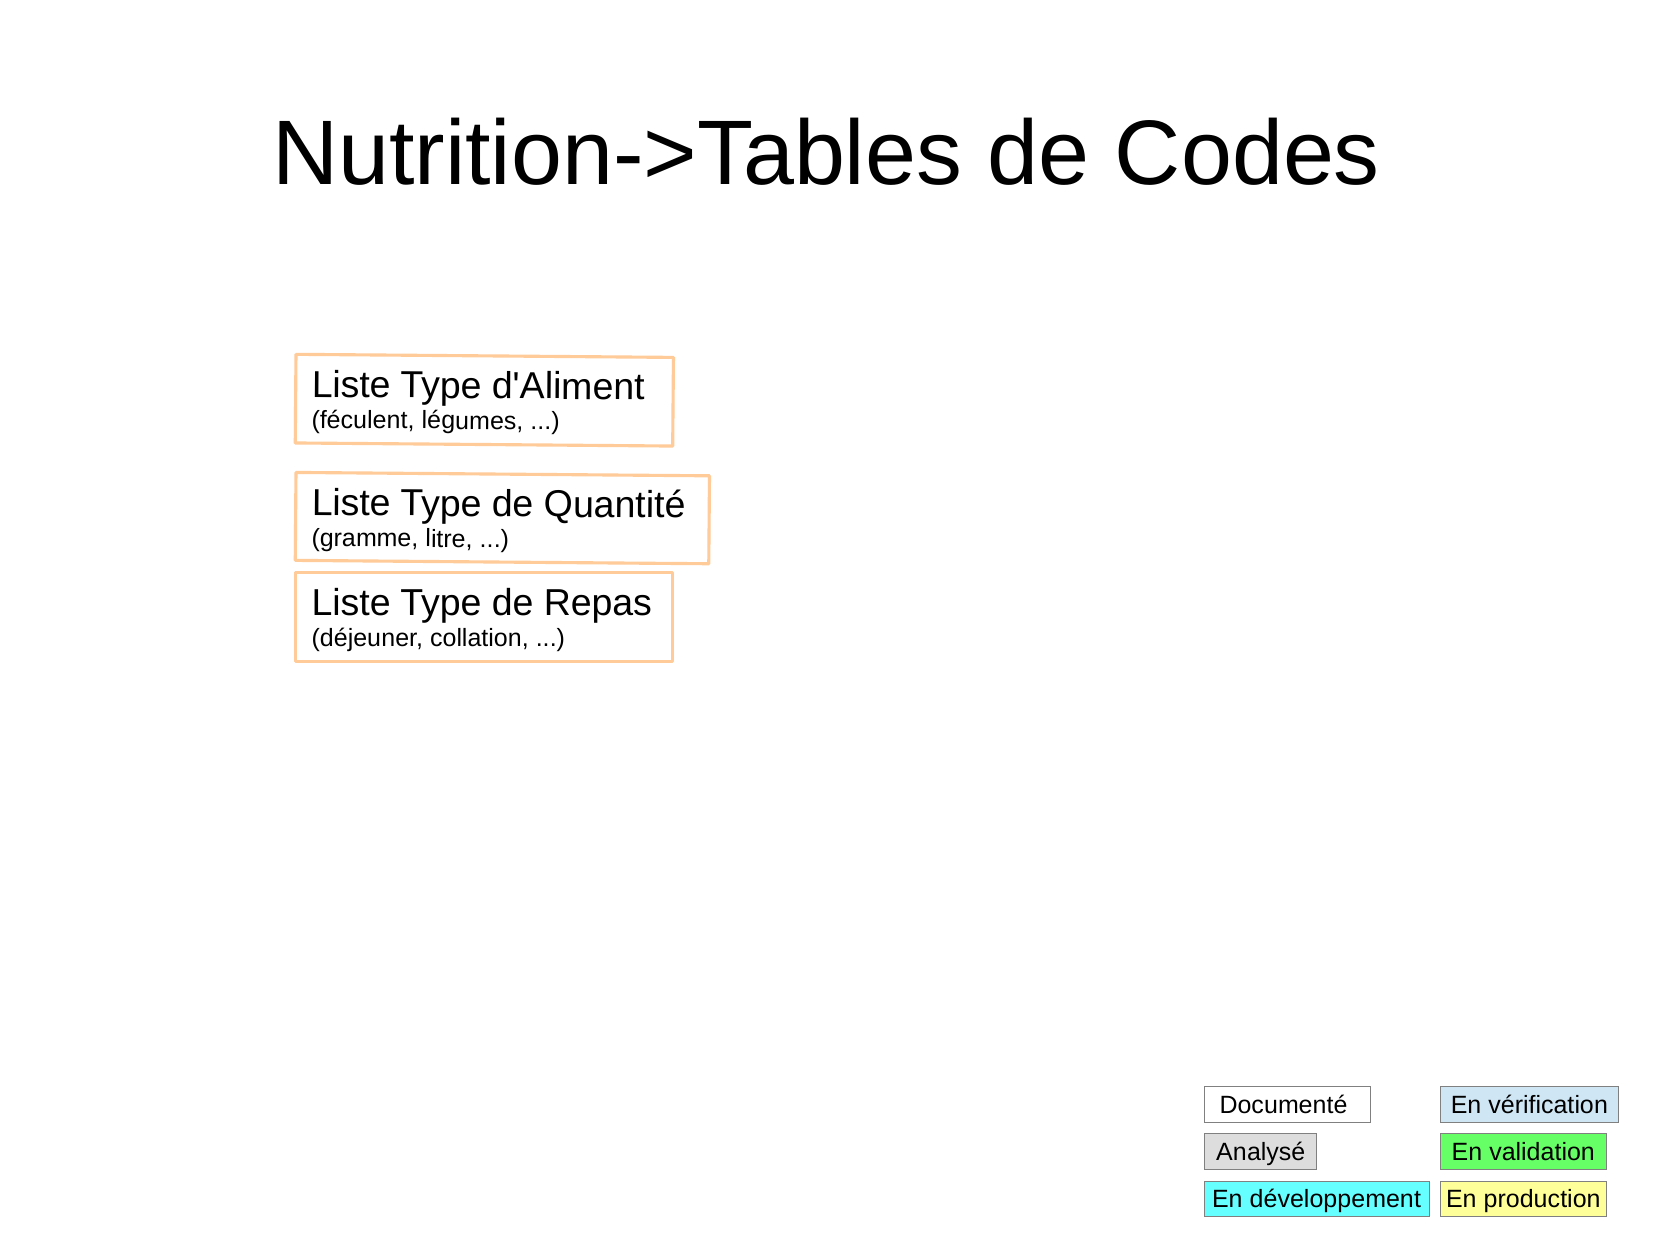

# Nutrition->Tables de Codes
Liste Type d'Aliment
(féculent, légumes, ...)
Liste Type de Quantité
(gramme, litre, ...)
Liste Type de Repas
(déjeuner, collation, ...)
Documenté
En vérification
Analysé
En validation
En développement
En production